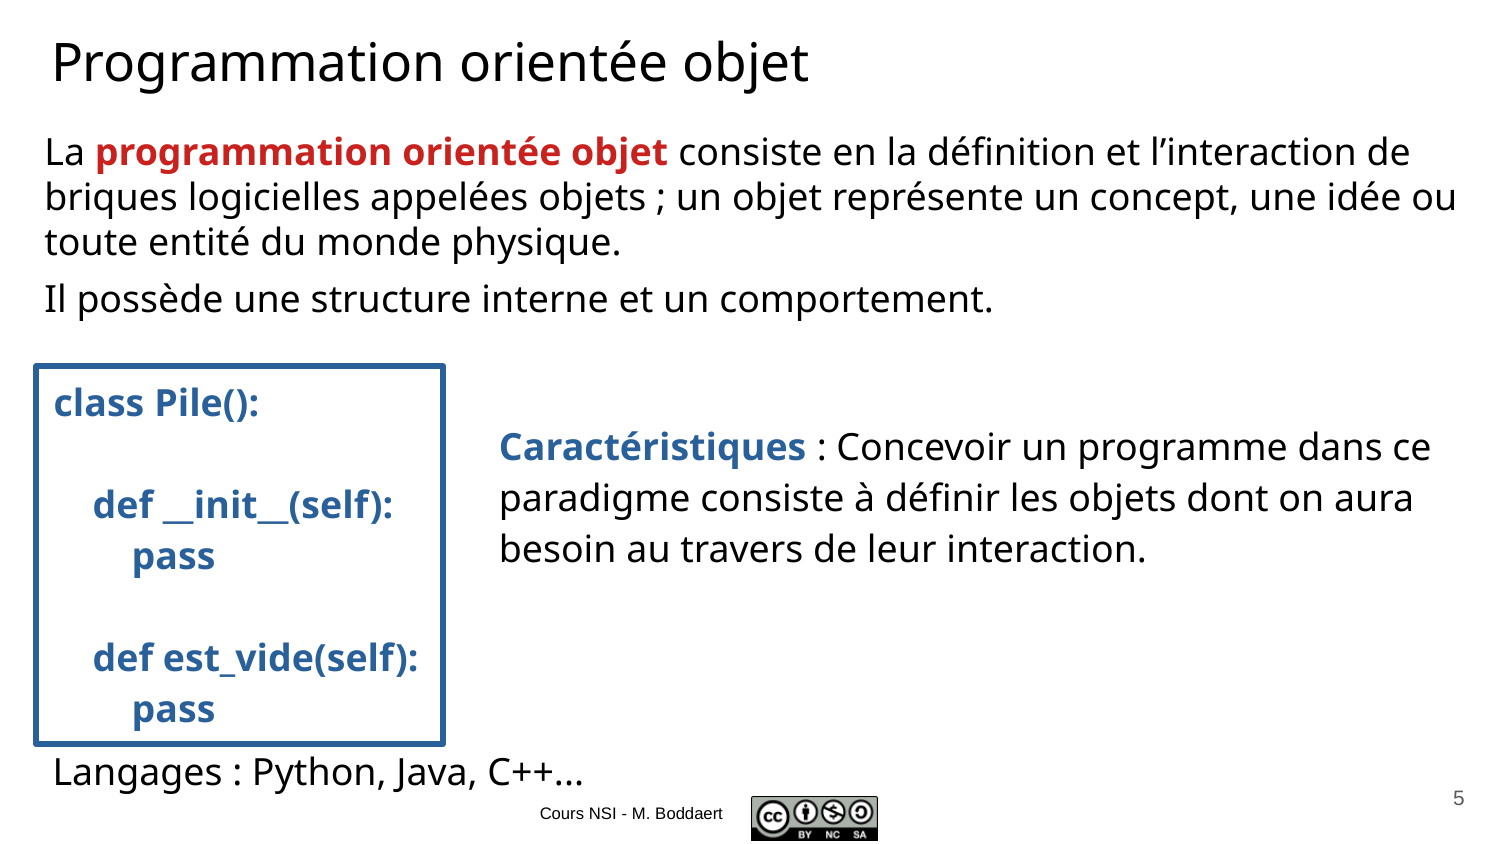

# Programmation orientée objet
La programmation orientée objet consiste en la définition et l’interaction de briques logicielles appelées objets ; un objet représente un concept, une idée ou toute entité du monde physique.
Il possède une structure interne et un comportement.
class Pile():
 def __init__(self):
 pass
 def est_vide(self):
 pass
Caractéristiques : Concevoir un programme dans ce paradigme consiste à définir les objets dont on aura besoin au travers de leur interaction.
Langages : Python, Java, C++...